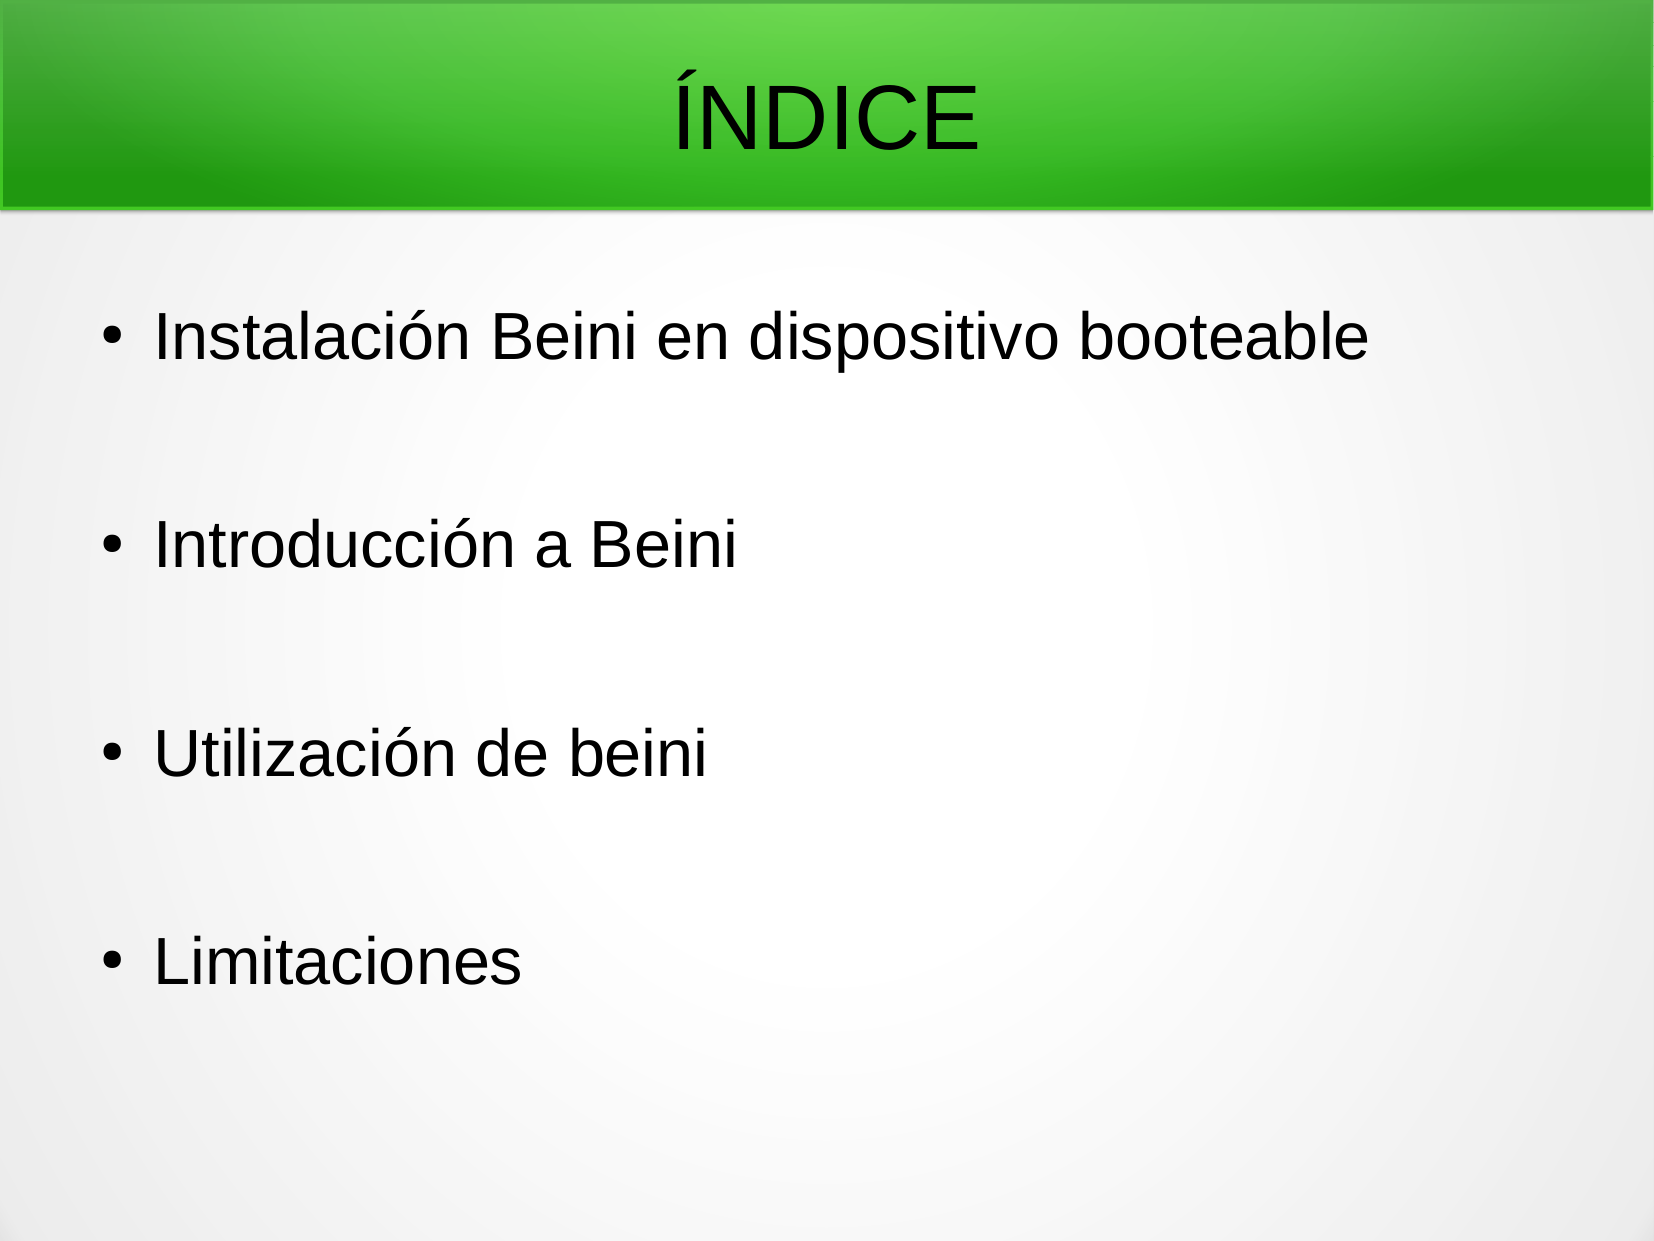

# ÍNDICE
Instalación Beini en dispositivo booteable
Introducción a Beini
Utilización de beini
Limitaciones